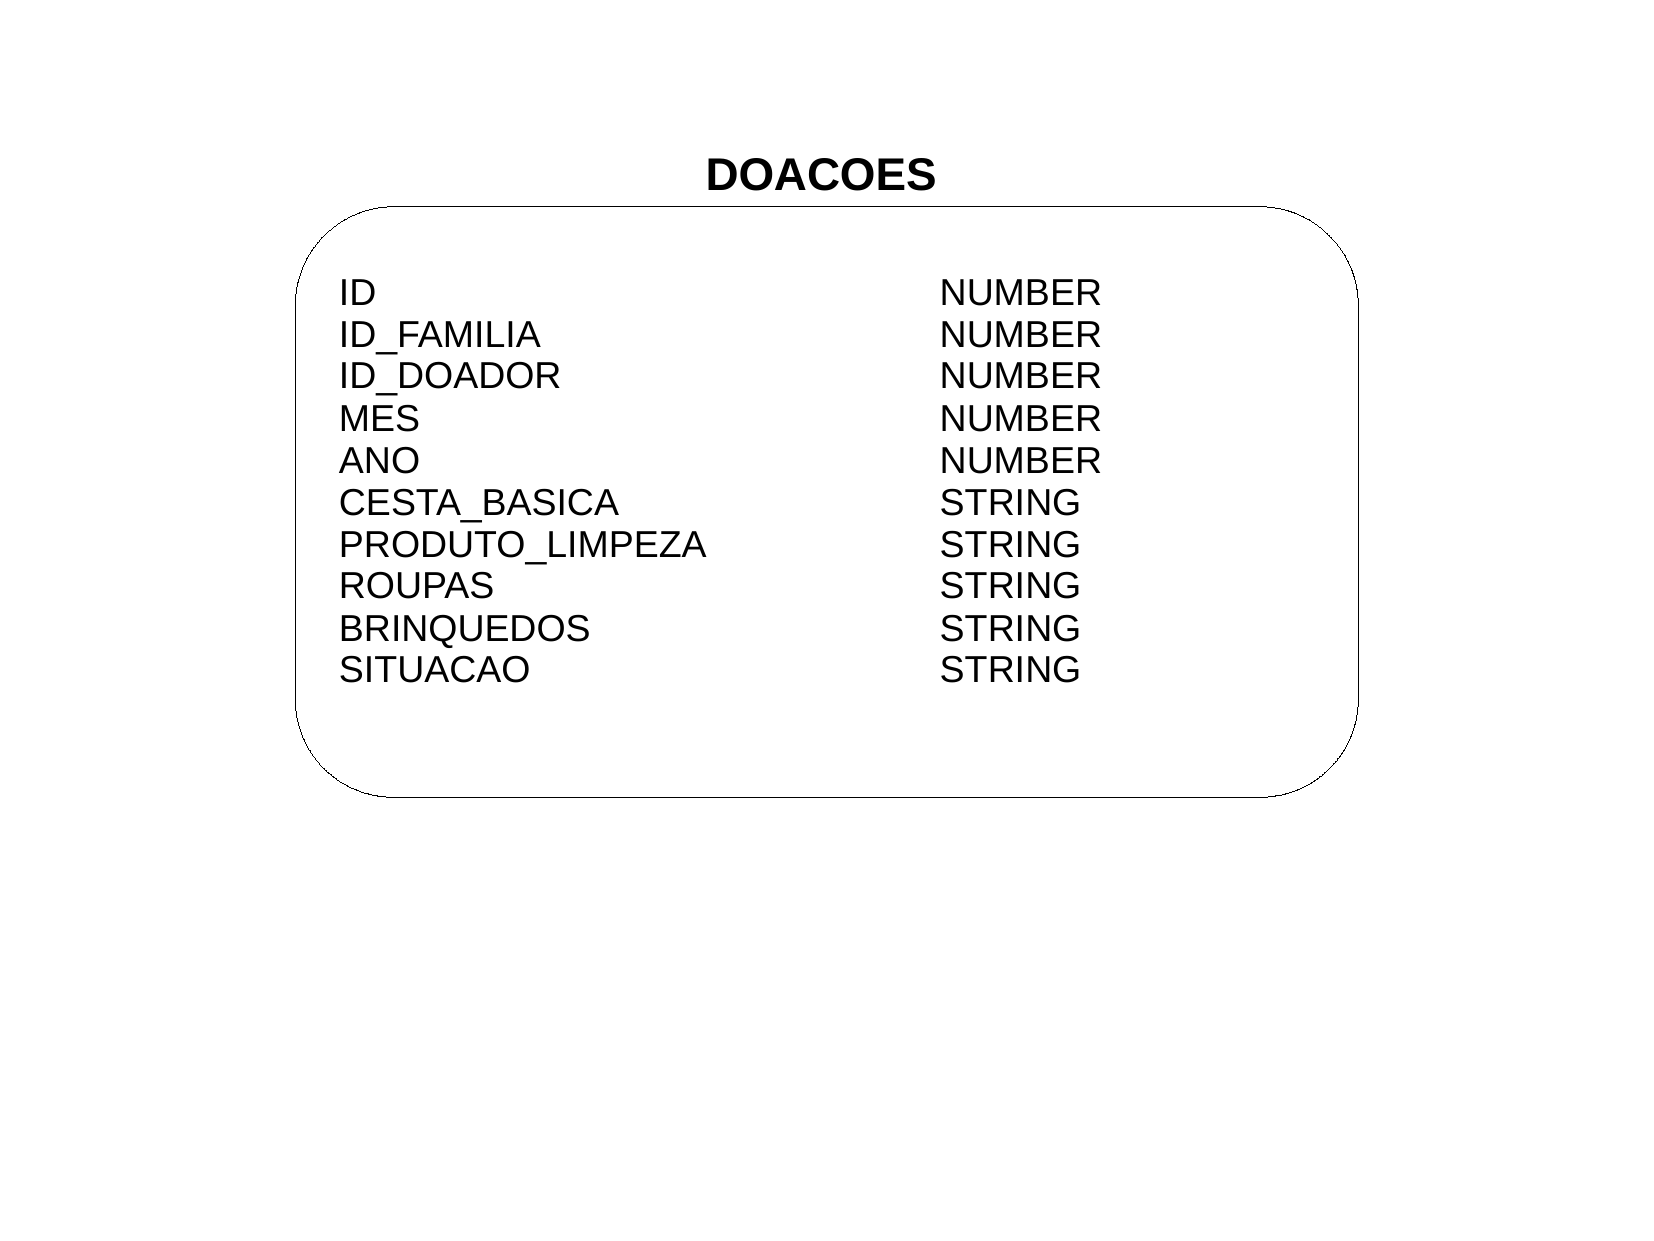

DOACOES
ID								 NUMBER
ID_FAMILIA				 		 NUMBER
ID_DOADOR			 		 NUMBER
MES				 		 	 NUMBER
ANO						 	 NUMBER
CESTA_BASICA			 		 STRING
PRODUTO_LIMPEZA		 		 STRING
ROUPAS				 		 STRING
BRINQUEDOS			 		 STRING
SITUACAO				 		 STRING